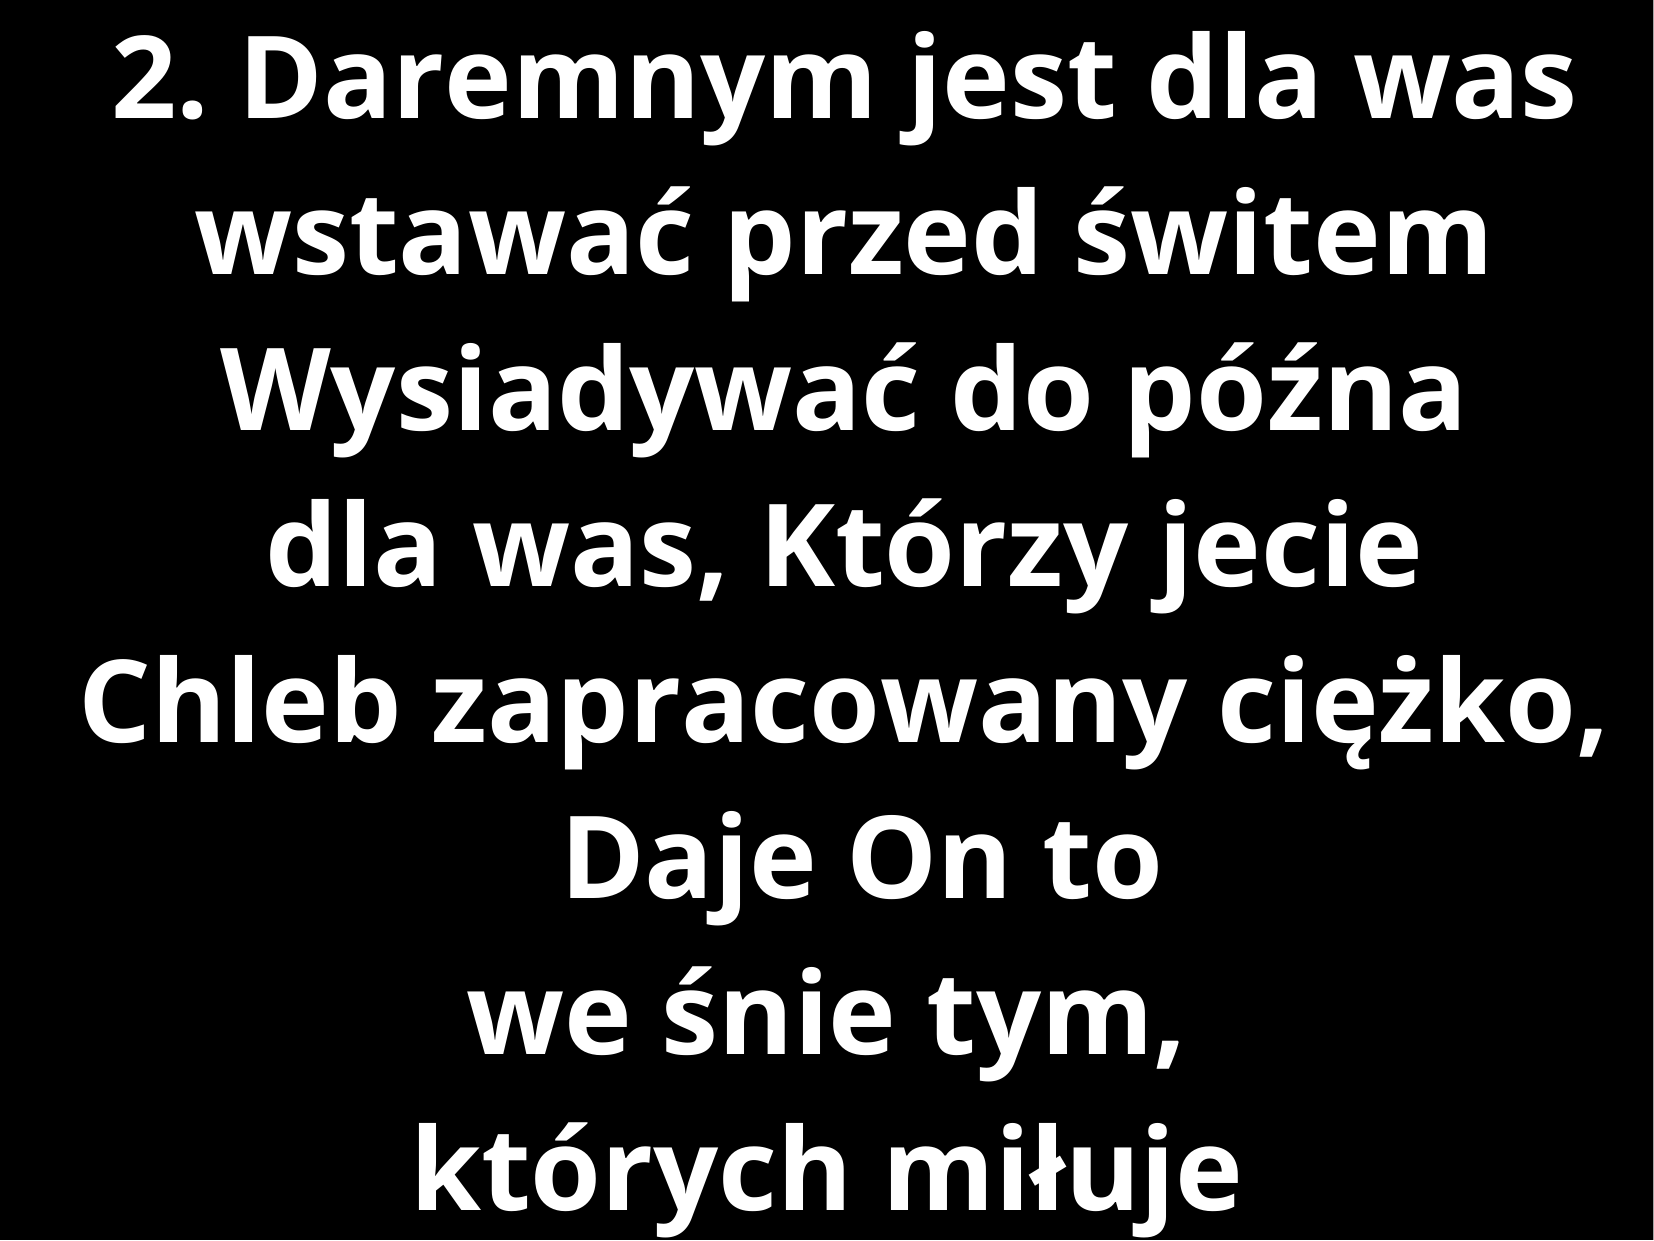

# 2. Daremnym jest dla was
wstawać przed świtem
Wysiadywać do późna
dla was, Którzy jecie
Chleb zapracowany ciężko, Daje On to
we śnie tym,
których miłuje